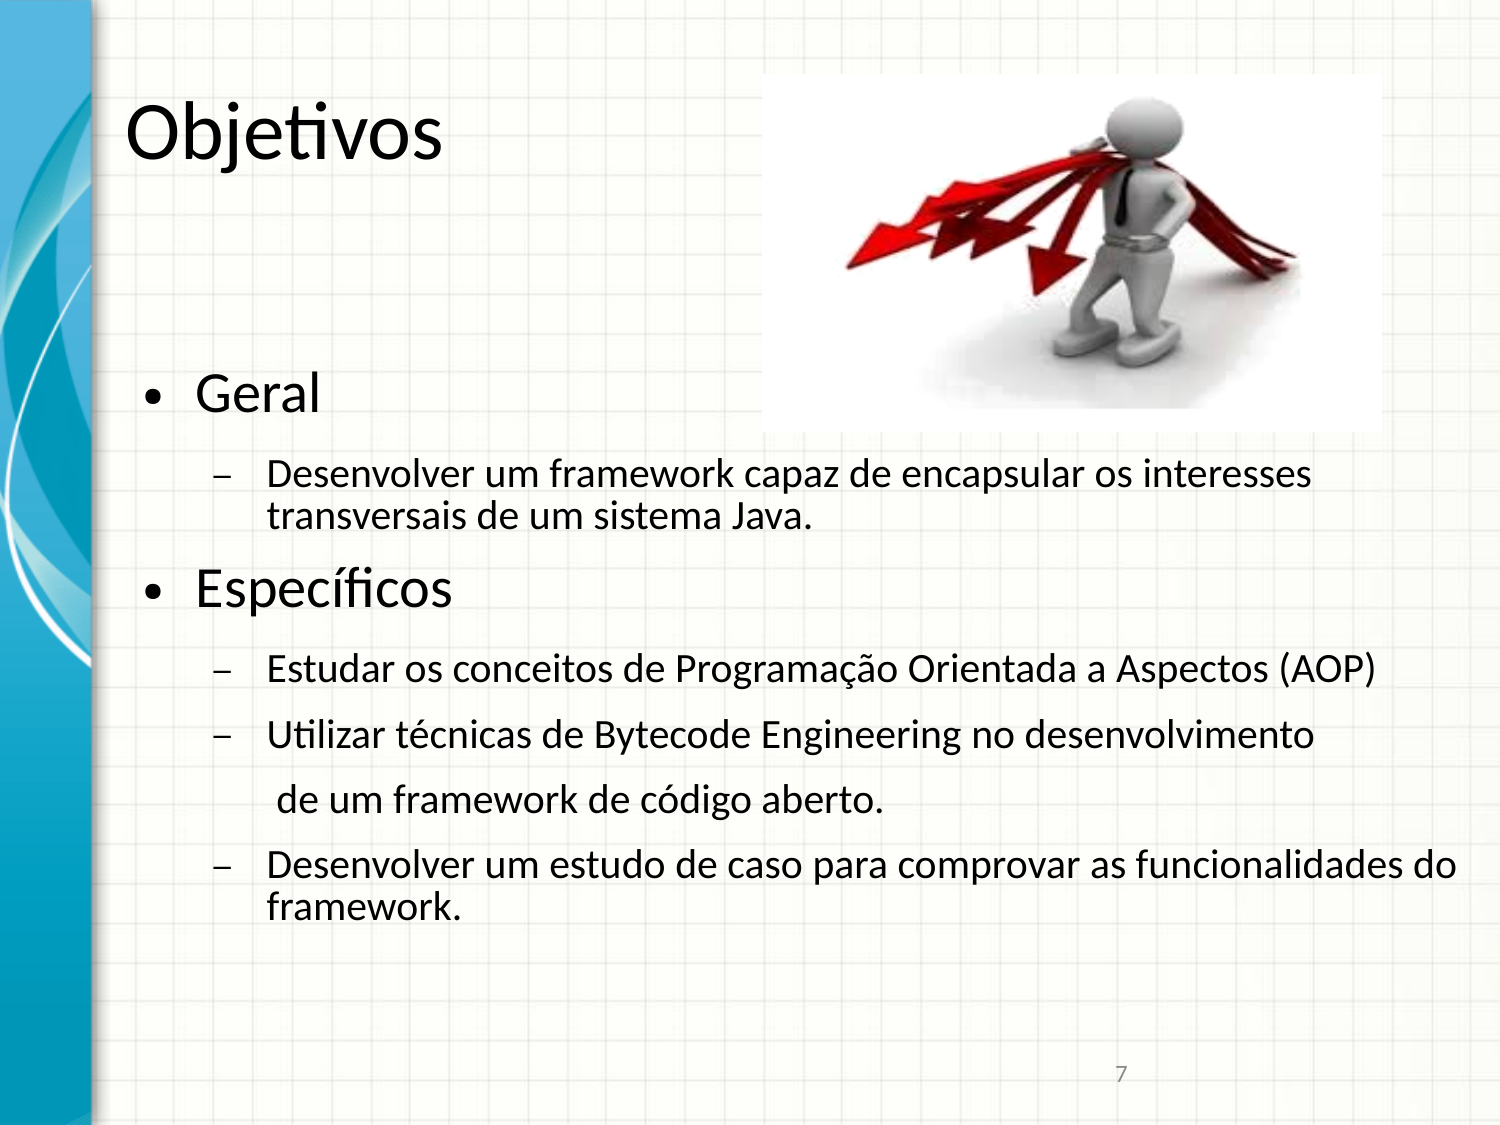

# Objetivos
Geral
Desenvolver um framework capaz de encapsular os interesses transversais de um sistema Java.
Específicos
Estudar os conceitos de Programação Orientada a Aspectos (AOP)
Utilizar técnicas de Bytecode Engineering no desenvolvimento
 de um framework de código aberto.
Desenvolver um estudo de caso para comprovar as funcionalidades do framework.
Tcc - TADS/FURG 2014
7